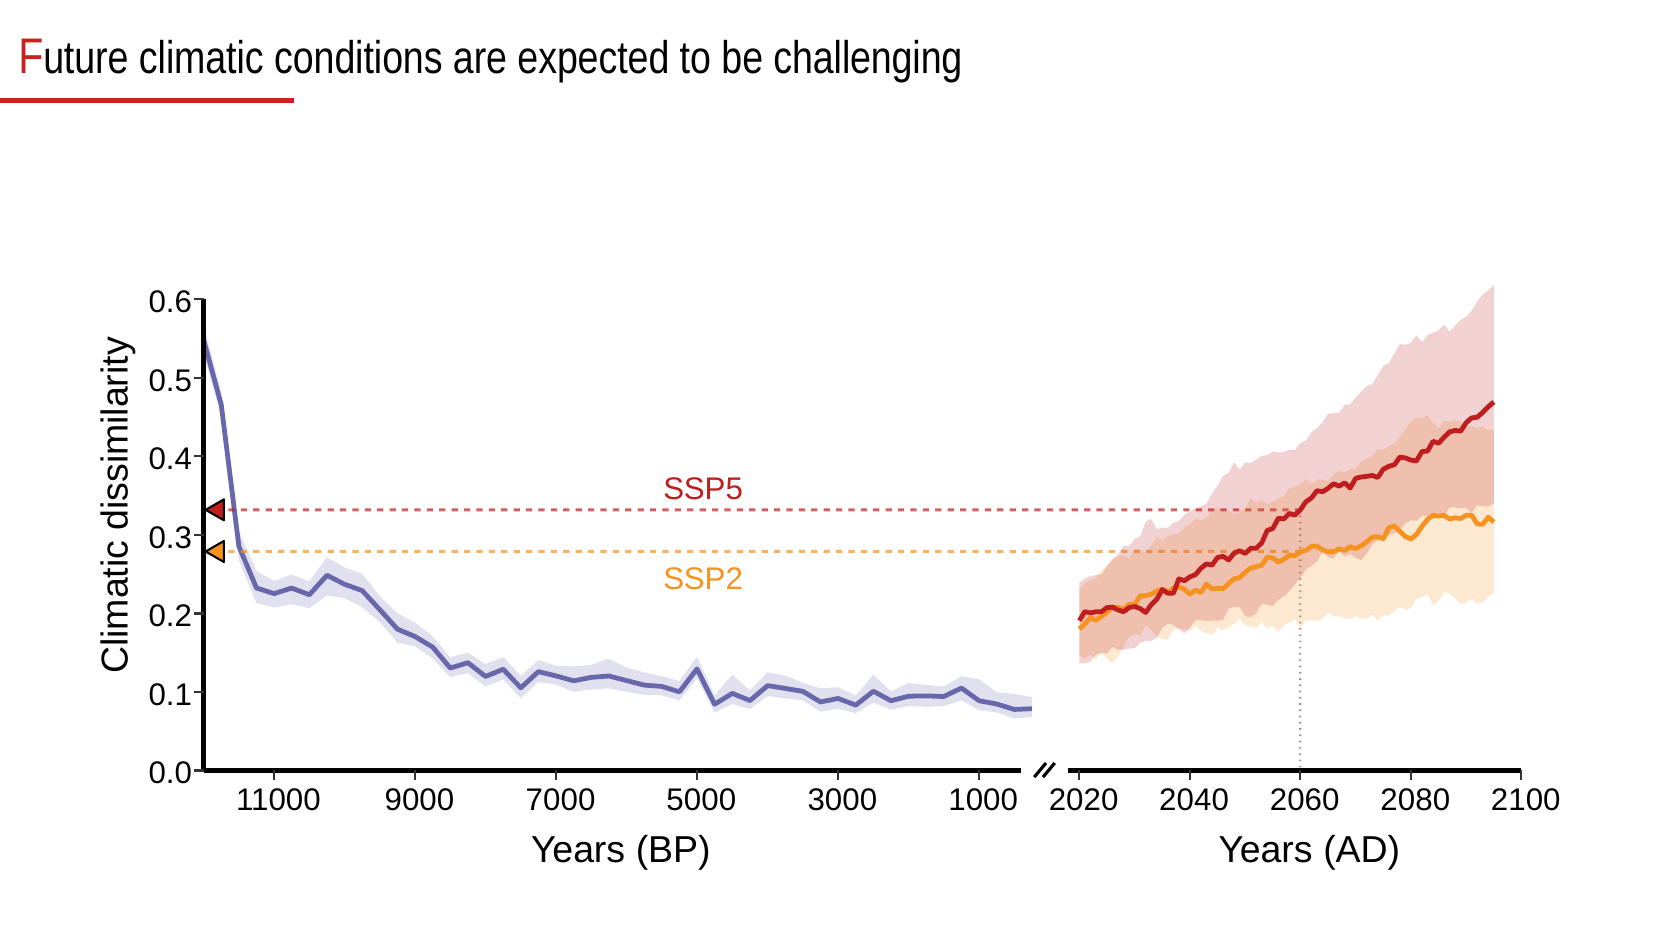

Future climatic conditions are expected to be challenging
0.6
0.5
0.4
SSP5
Climatic dissimilarity
0.3
SSP2
0.2
0.1
0.0
11000
9000
7000
5000
3000
1000
2020
2040
2060
2080
2100
Years (BP)
Years (AD)